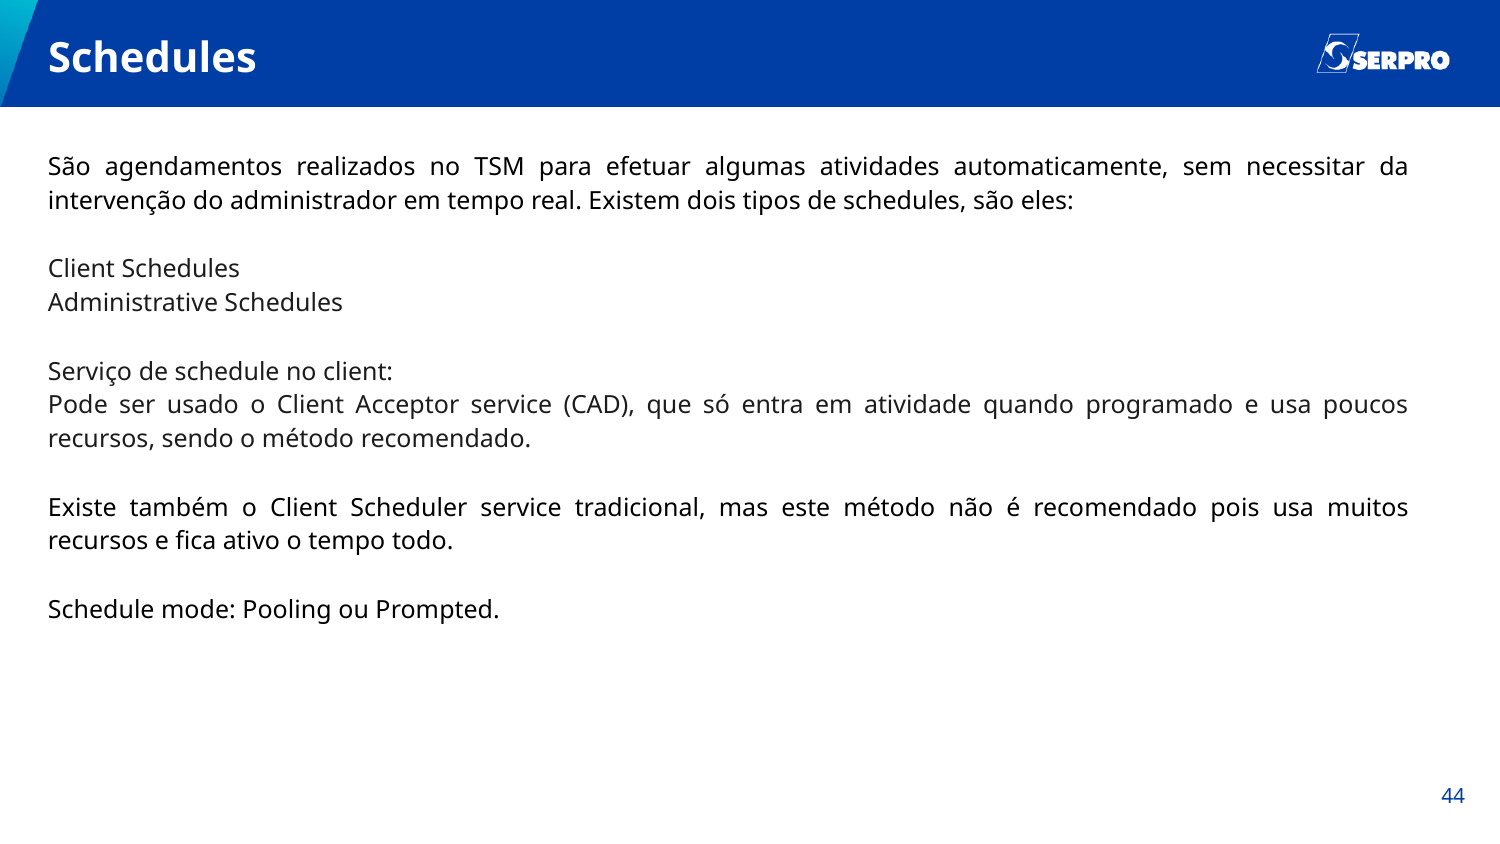

# Schedules
São agendamentos realizados no TSM para efetuar algumas atividades automaticamente, sem necessitar da intervenção do administrador em tempo real. Existem dois tipos de schedules, são eles:
Client Schedules
Administrative Schedules
Serviço de schedule no client:
Pode ser usado o Client Acceptor service (CAD), que só entra em atividade quando programado e usa poucos recursos, sendo o método recomendado.
Existe também o Client Scheduler service tradicional, mas este método não é recomendado pois usa muitos recursos e fica ativo o tempo todo.
Schedule mode: Pooling ou Prompted.